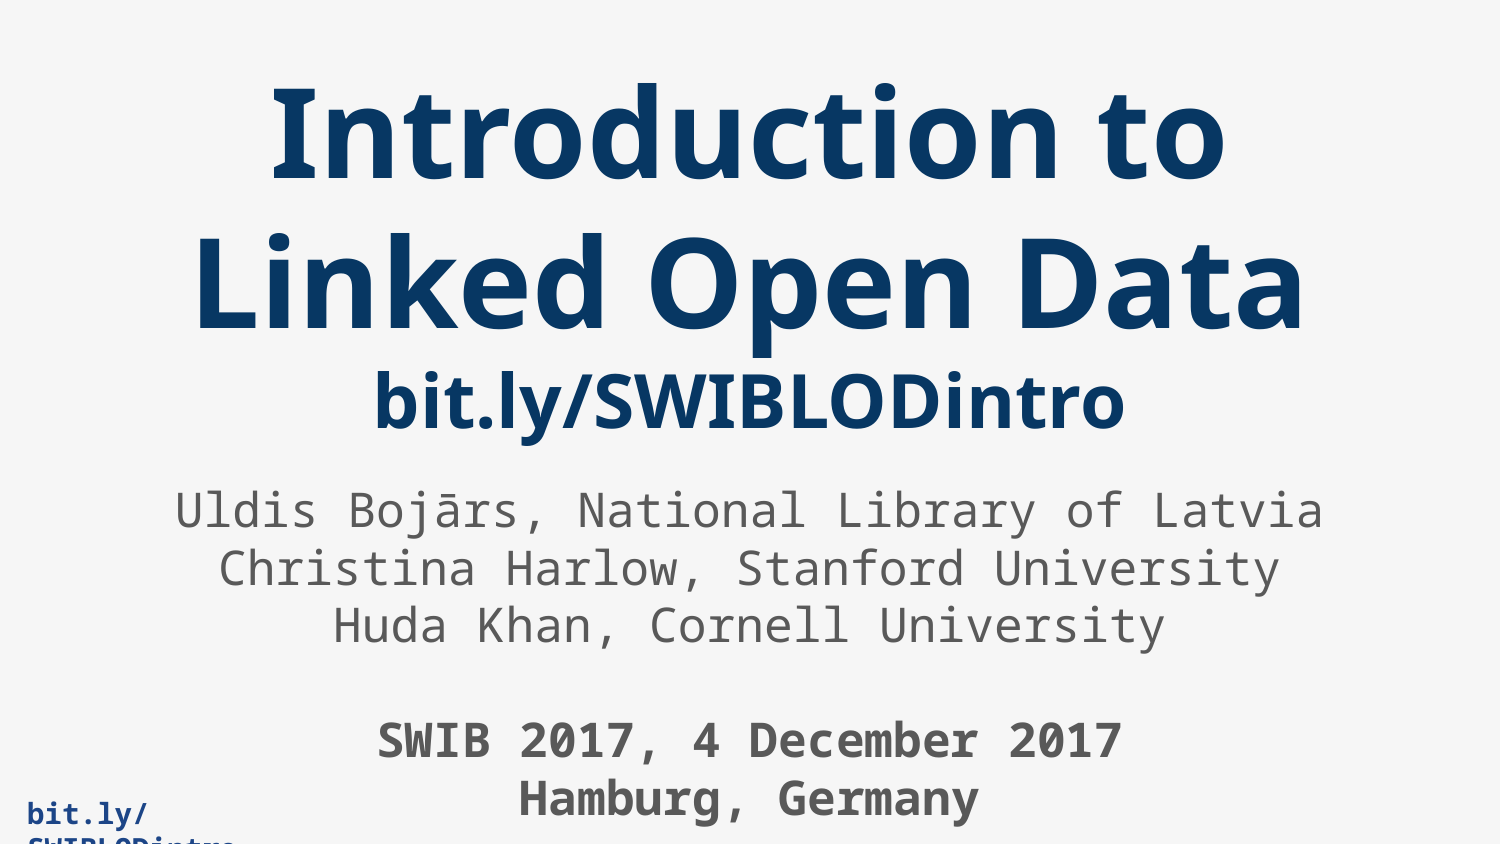

# Introduction to Linked Open Data bit.ly/SWIBLODintro
Uldis Bojārs, National Library of Latvia
Christina Harlow, Stanford University
Huda Khan, Cornell University
SWIB 2017, 4 December 2017
Hamburg, Germany